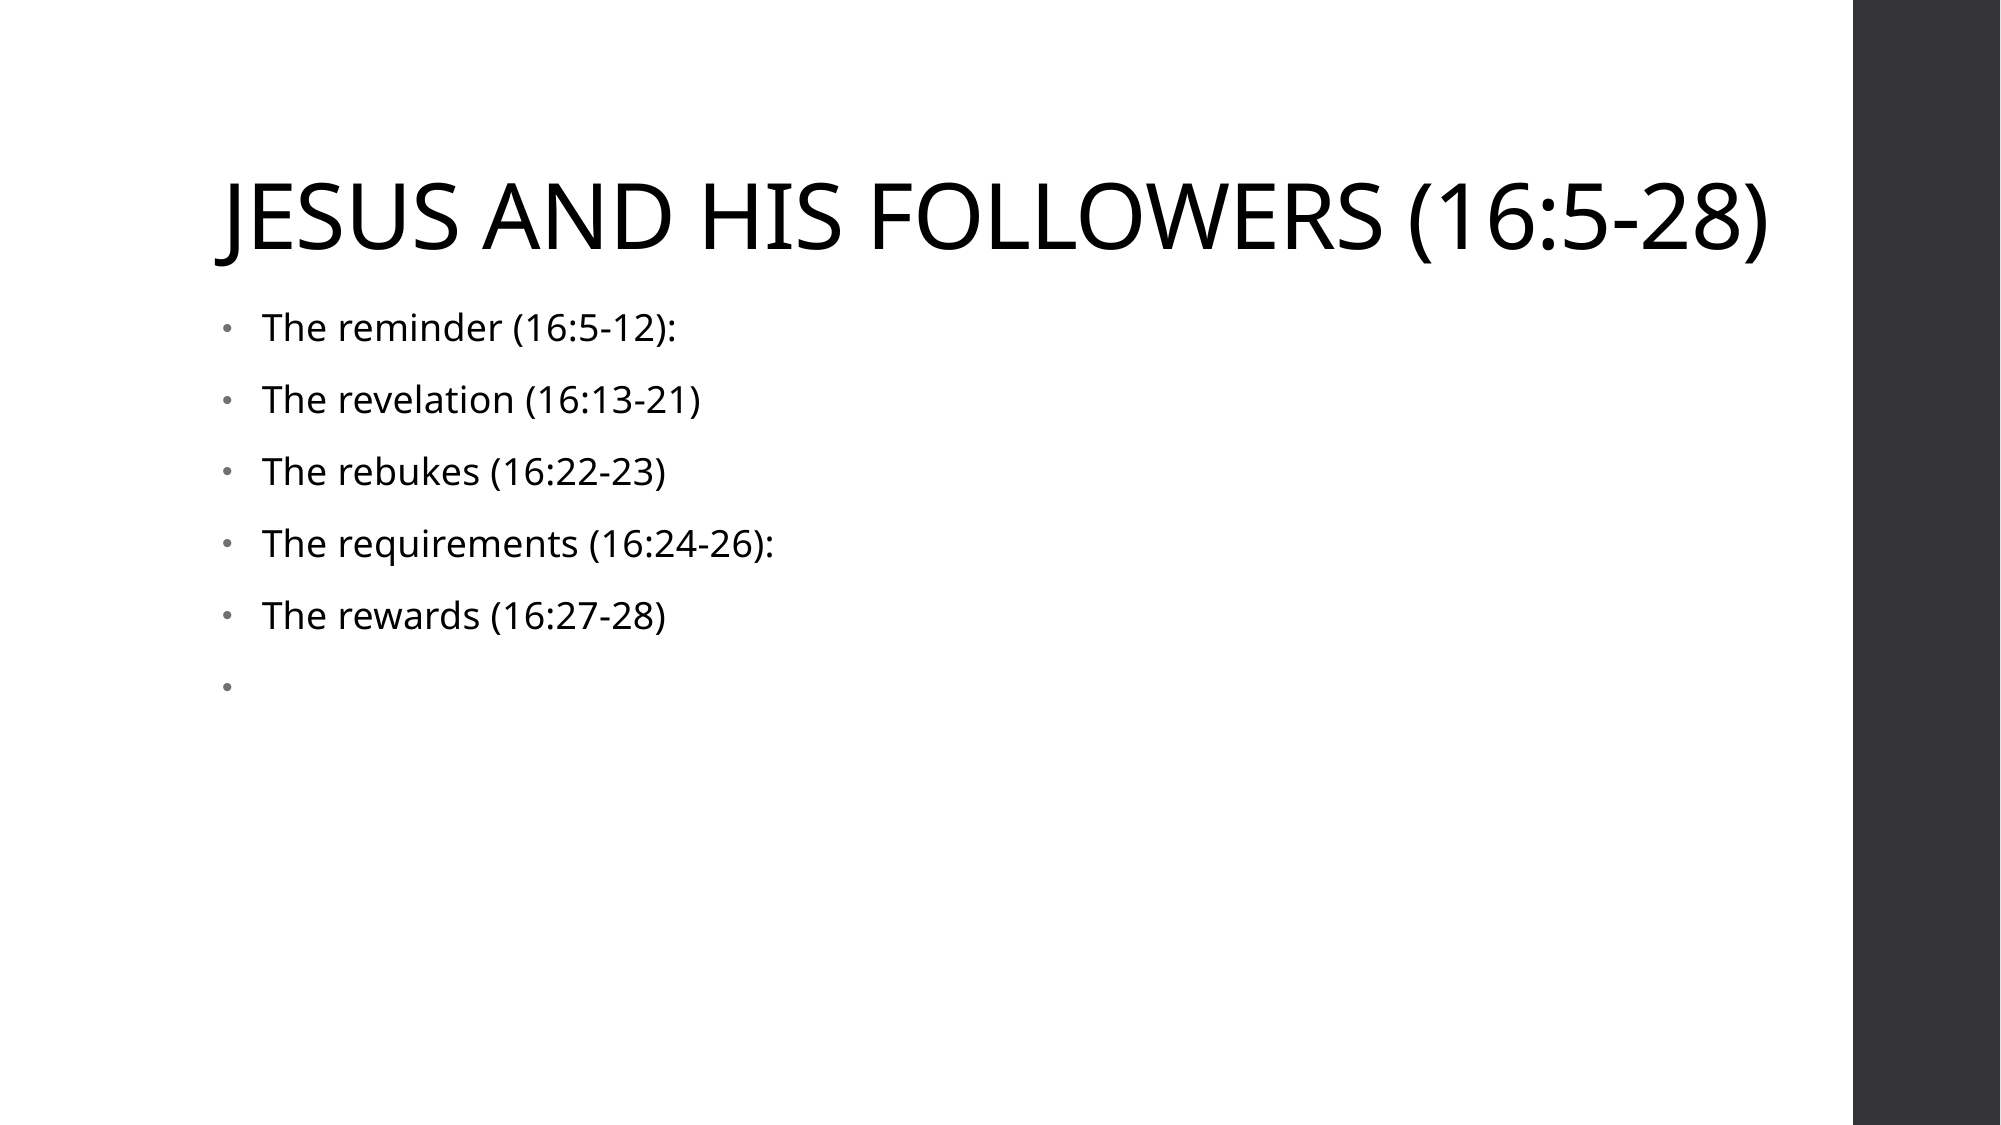

# JESUS AND HIS FOLLOWERS (16:5-28)
 The reminder (16:5-12):
 The revelation (16:13-21)
 The rebukes (16:22-23)
 The requirements (16:24-26):
 The rewards (16:27-28)